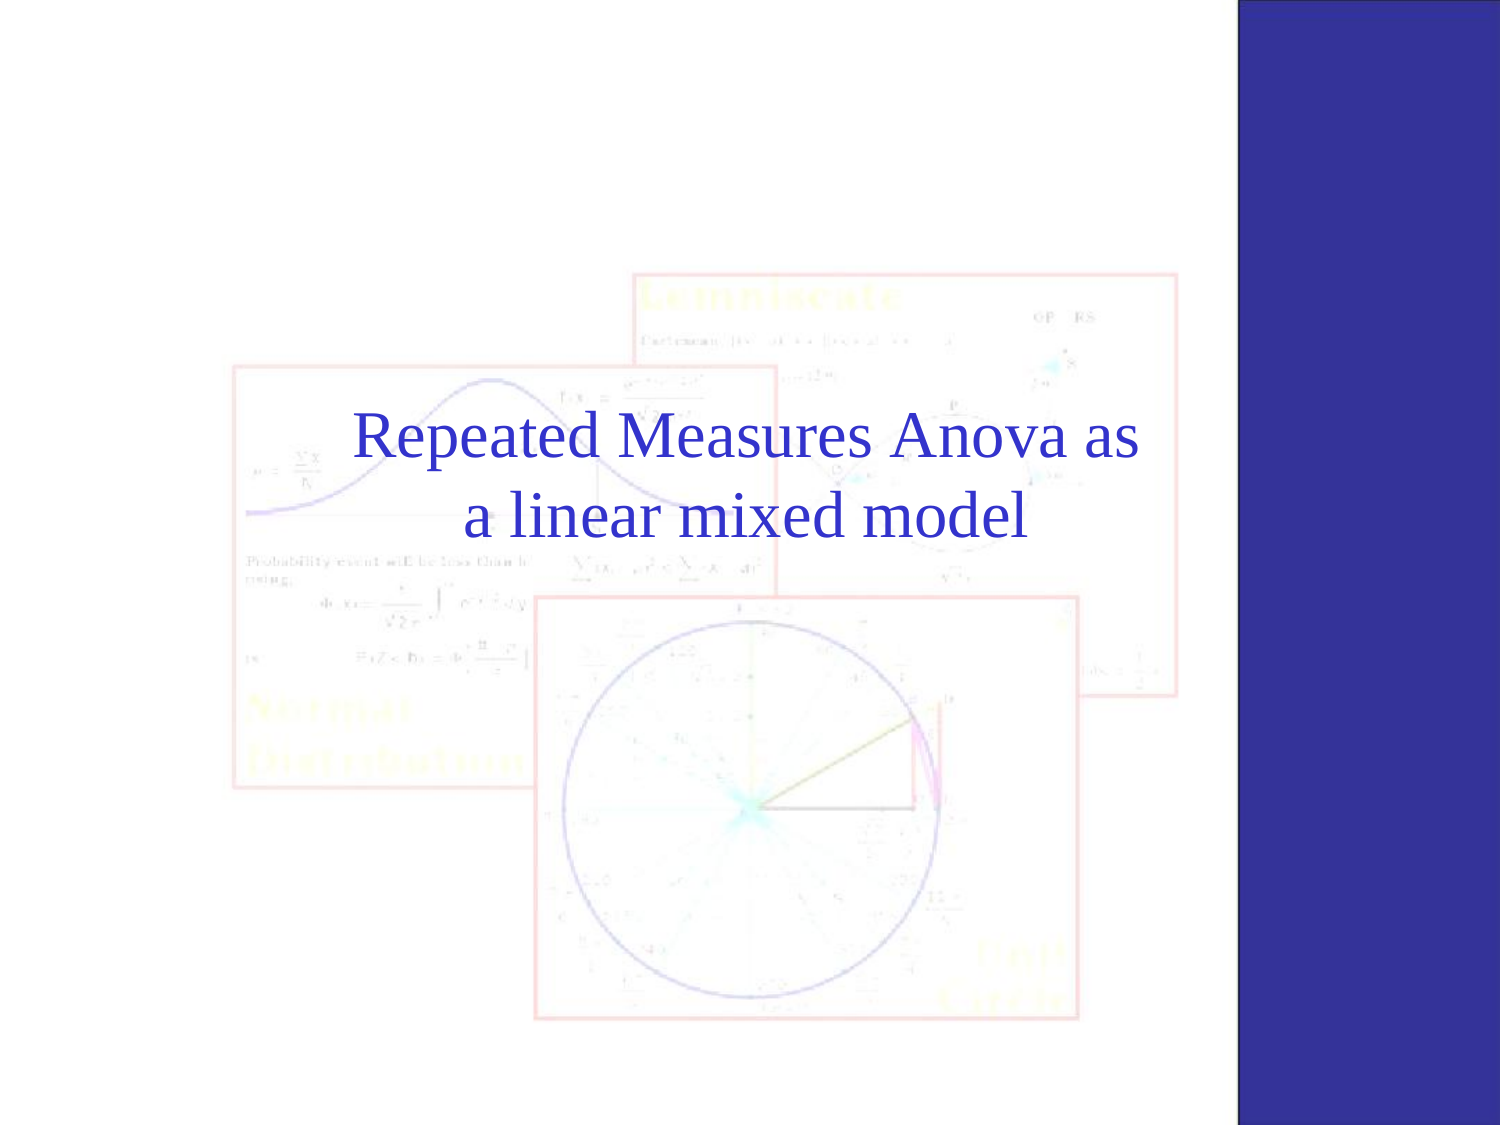

# Repeated Measures Anova as a linear mixed model